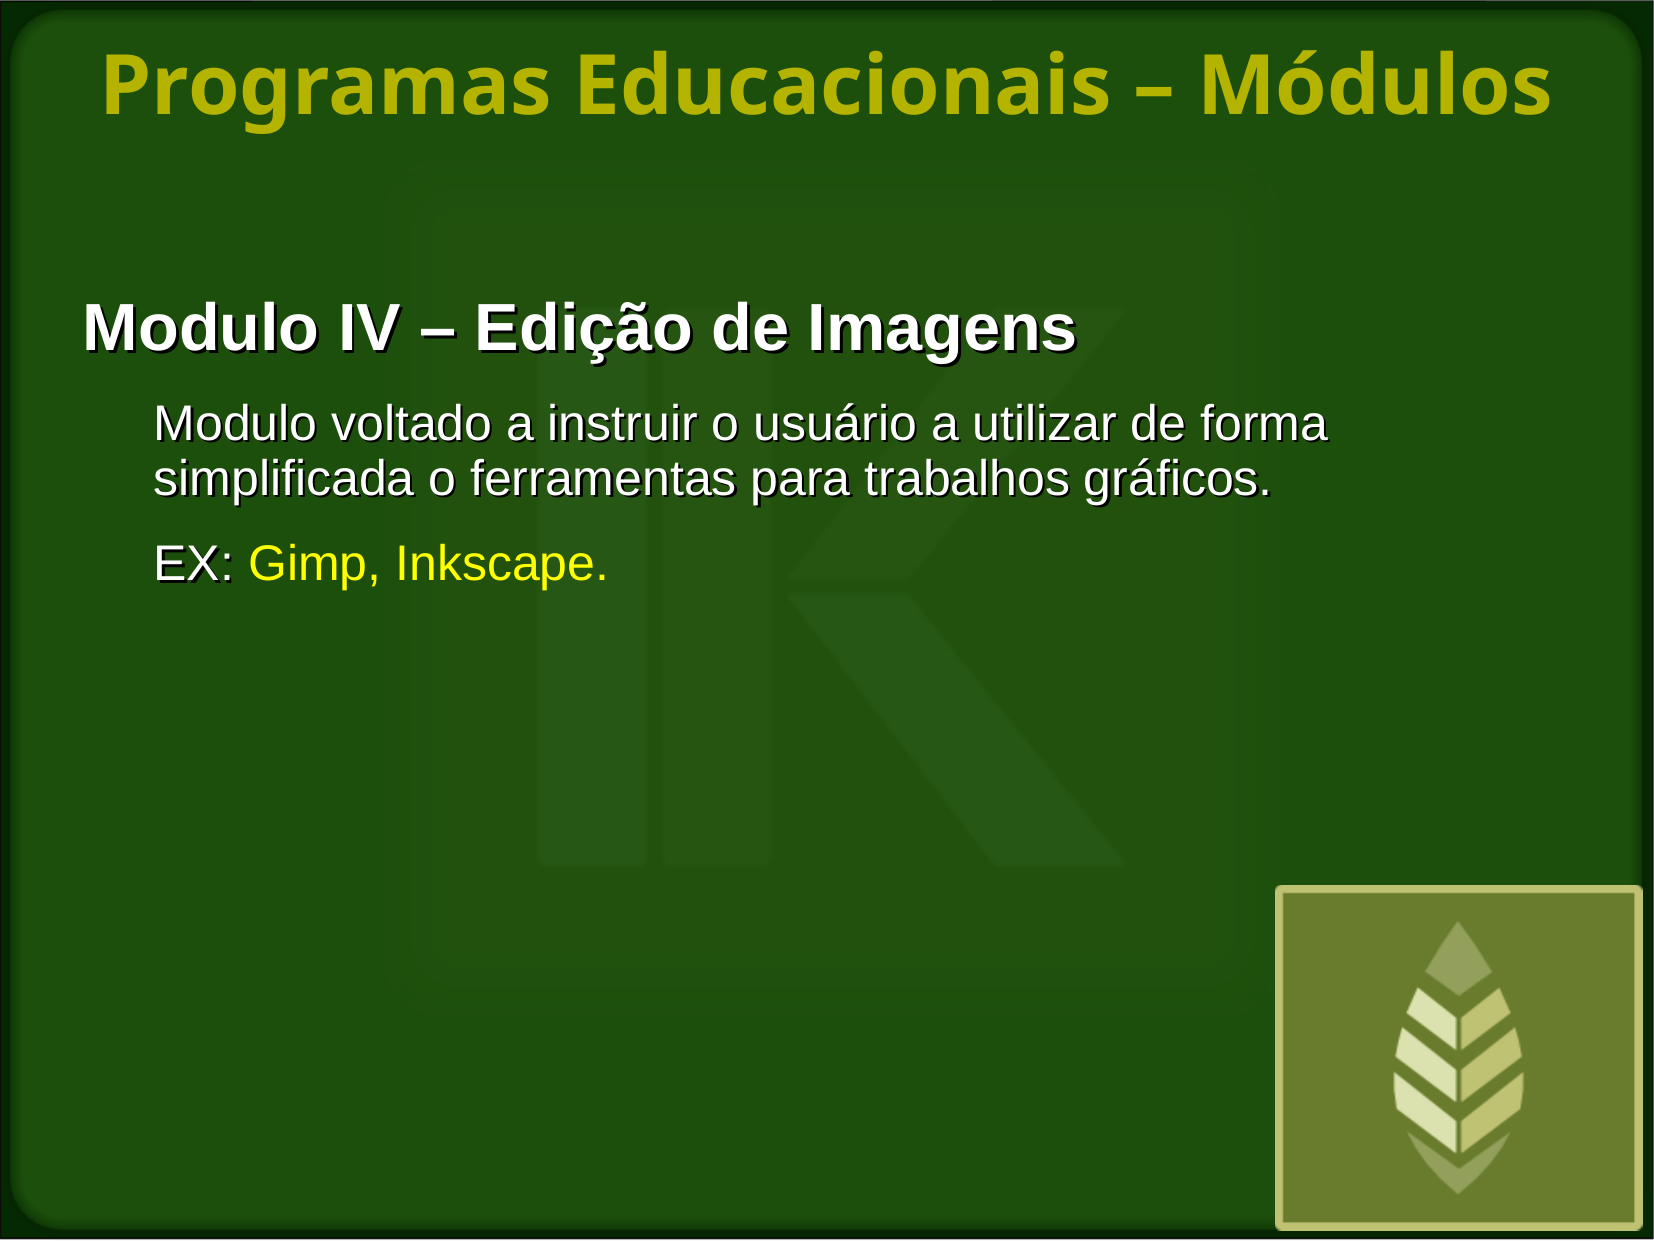

Programas Educacionais – Módulos
# Modulo IV – Edição de Imagens
Modulo voltado a instruir o usuário a utilizar de forma simplificada o ferramentas para trabalhos gráficos.
EX: Gimp, Inkscape.